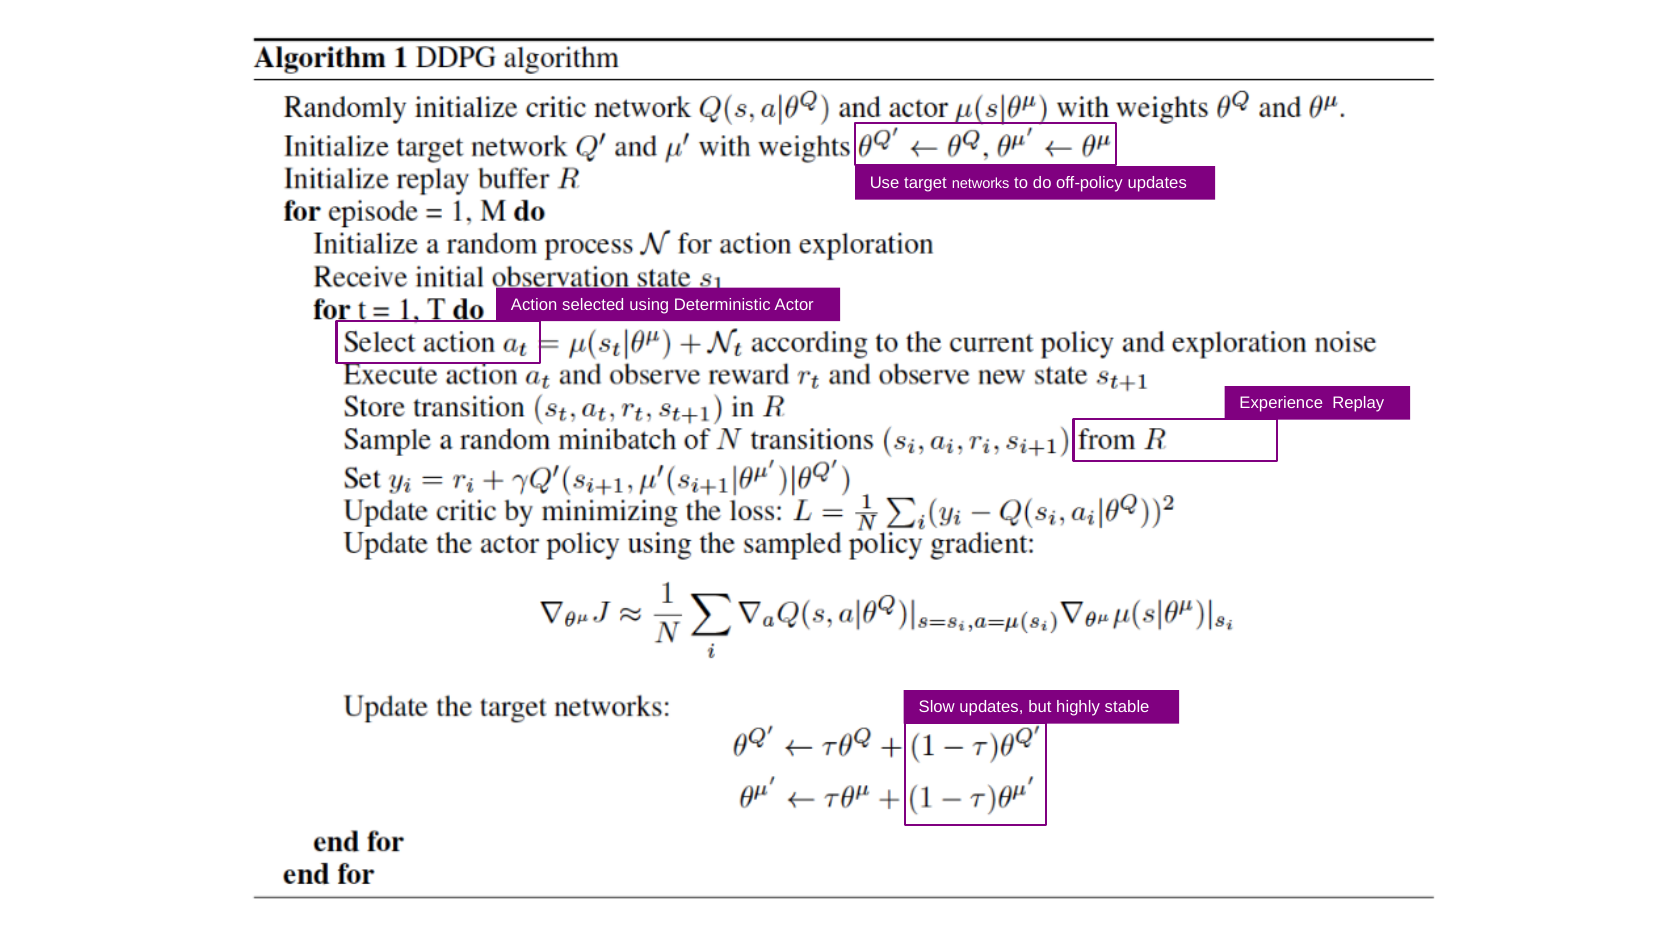

Use target networks to do off-policy updates
Action selected using Deterministic Actor
Experience Replay
Slow updates, but highly stable